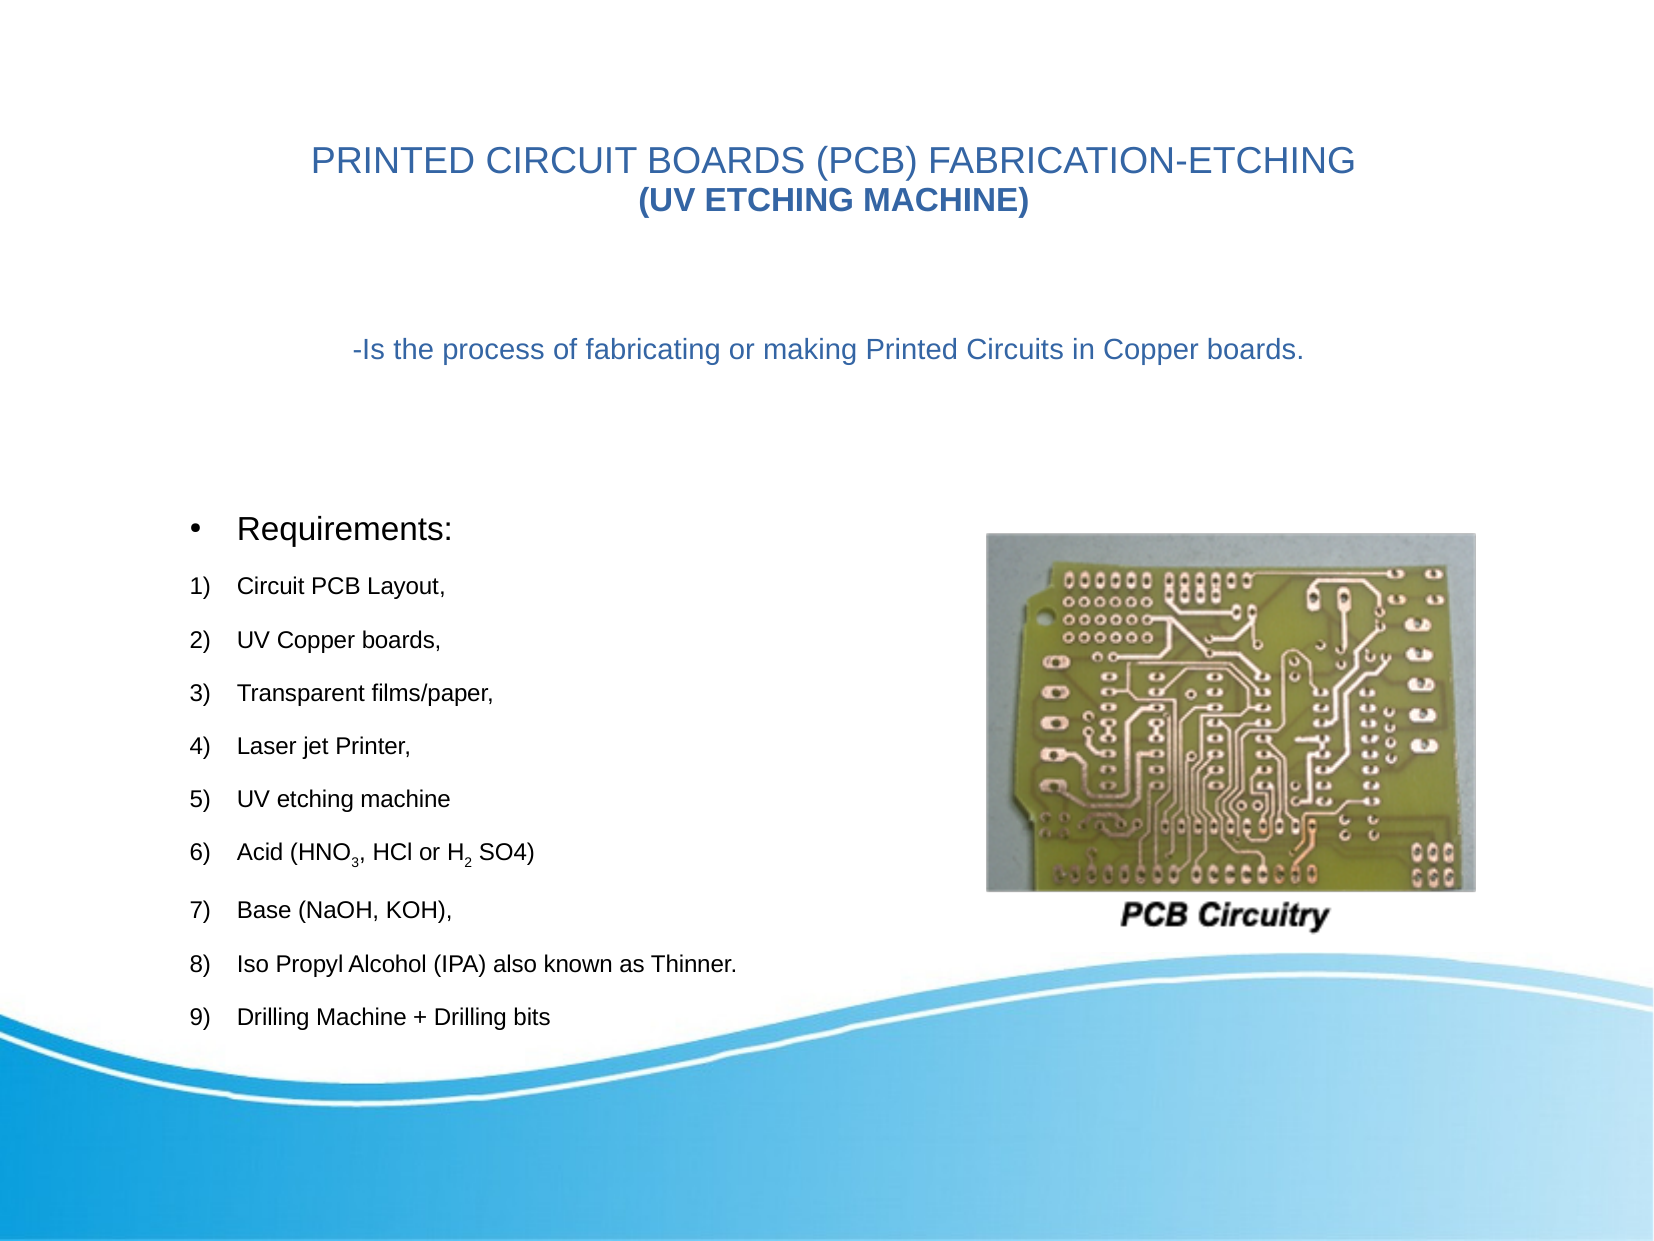

# PRINTED CIRCUIT BOARDS (PCB) FABRICATION-ETCHING (UV ETCHING MACHINE) -Is the process of fabricating or making Printed Circuits in Copper boards.
Requirements:
Circuit PCB Layout,
UV Copper boards,
Transparent films/paper,
Laser jet Printer,
UV etching machine
Acid (HNO3, HCl or H2 SO4)
Base (NaOH, KOH),
Iso Propyl Alcohol (IPA) also known as Thinner.
Drilling Machine + Drilling bits